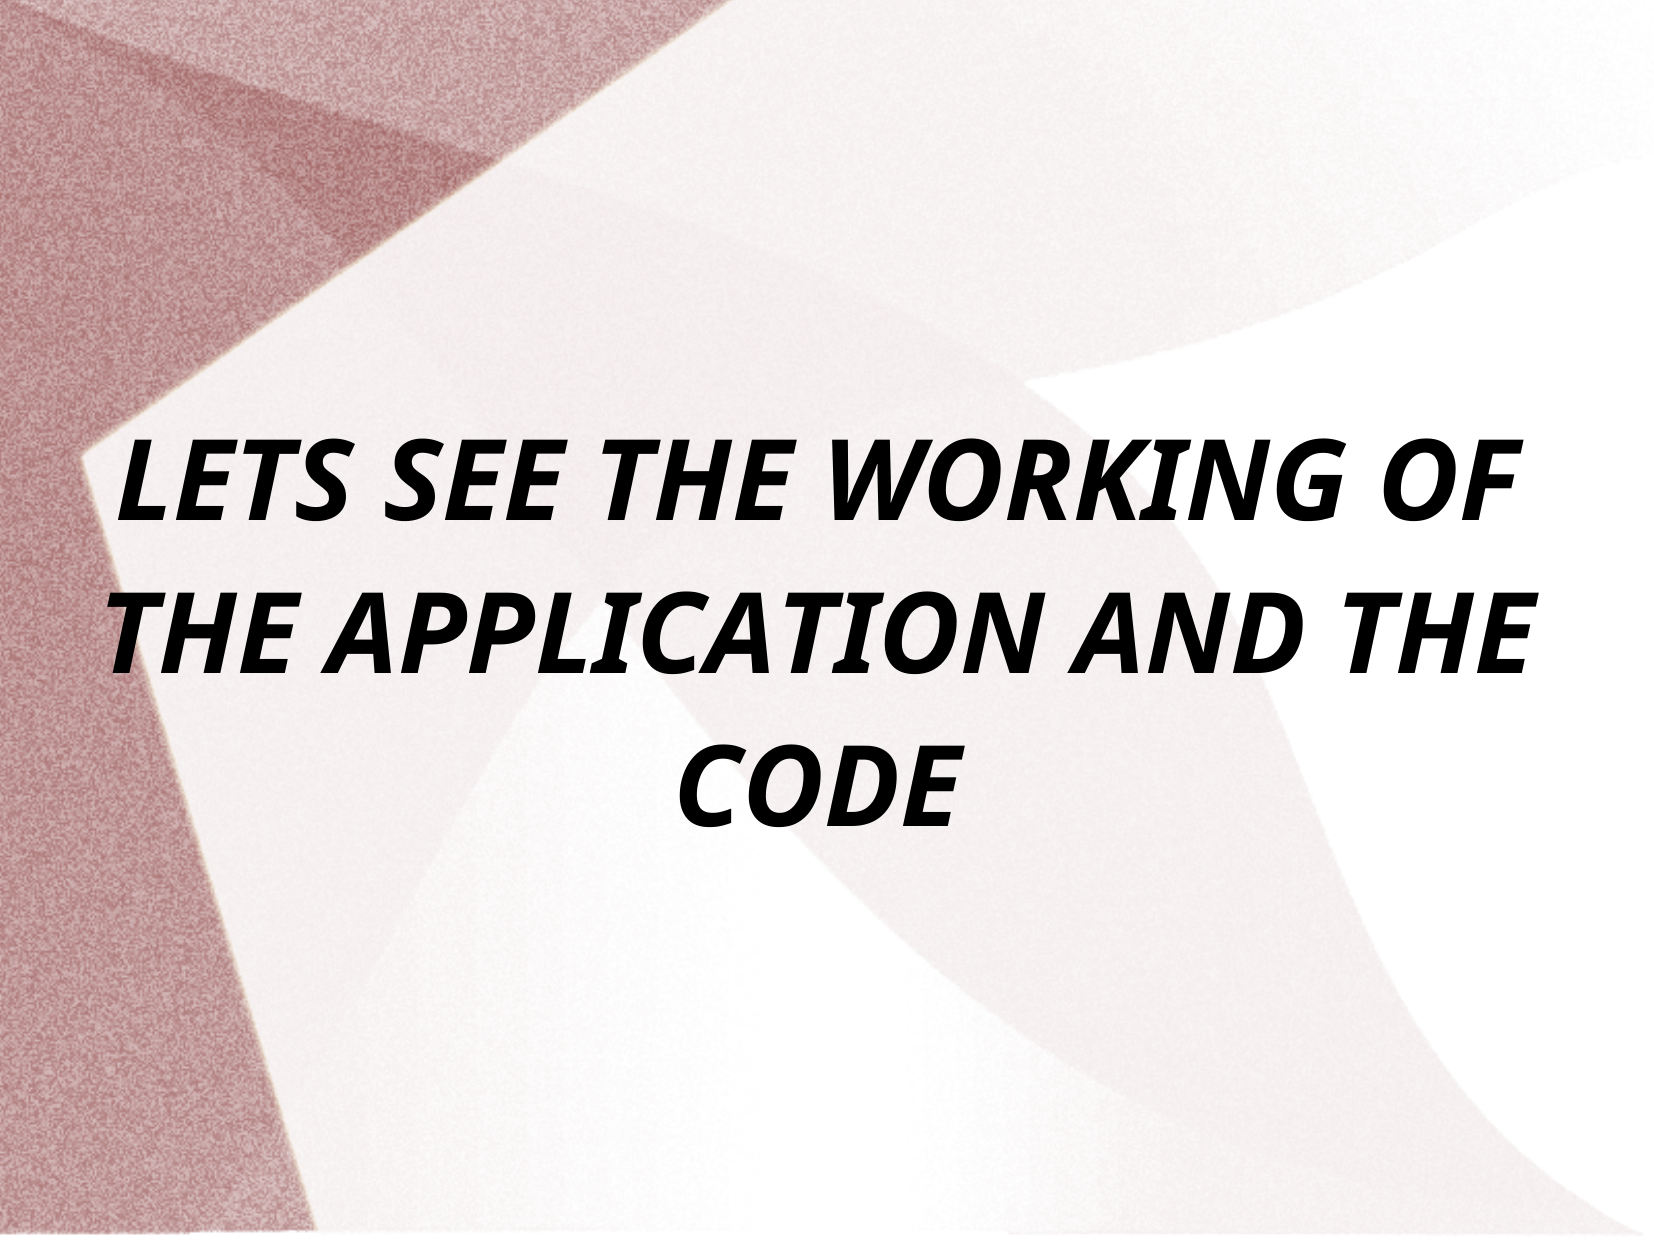

# LETS SEE THE WORKING OF THE APPLICATION AND THE CODE